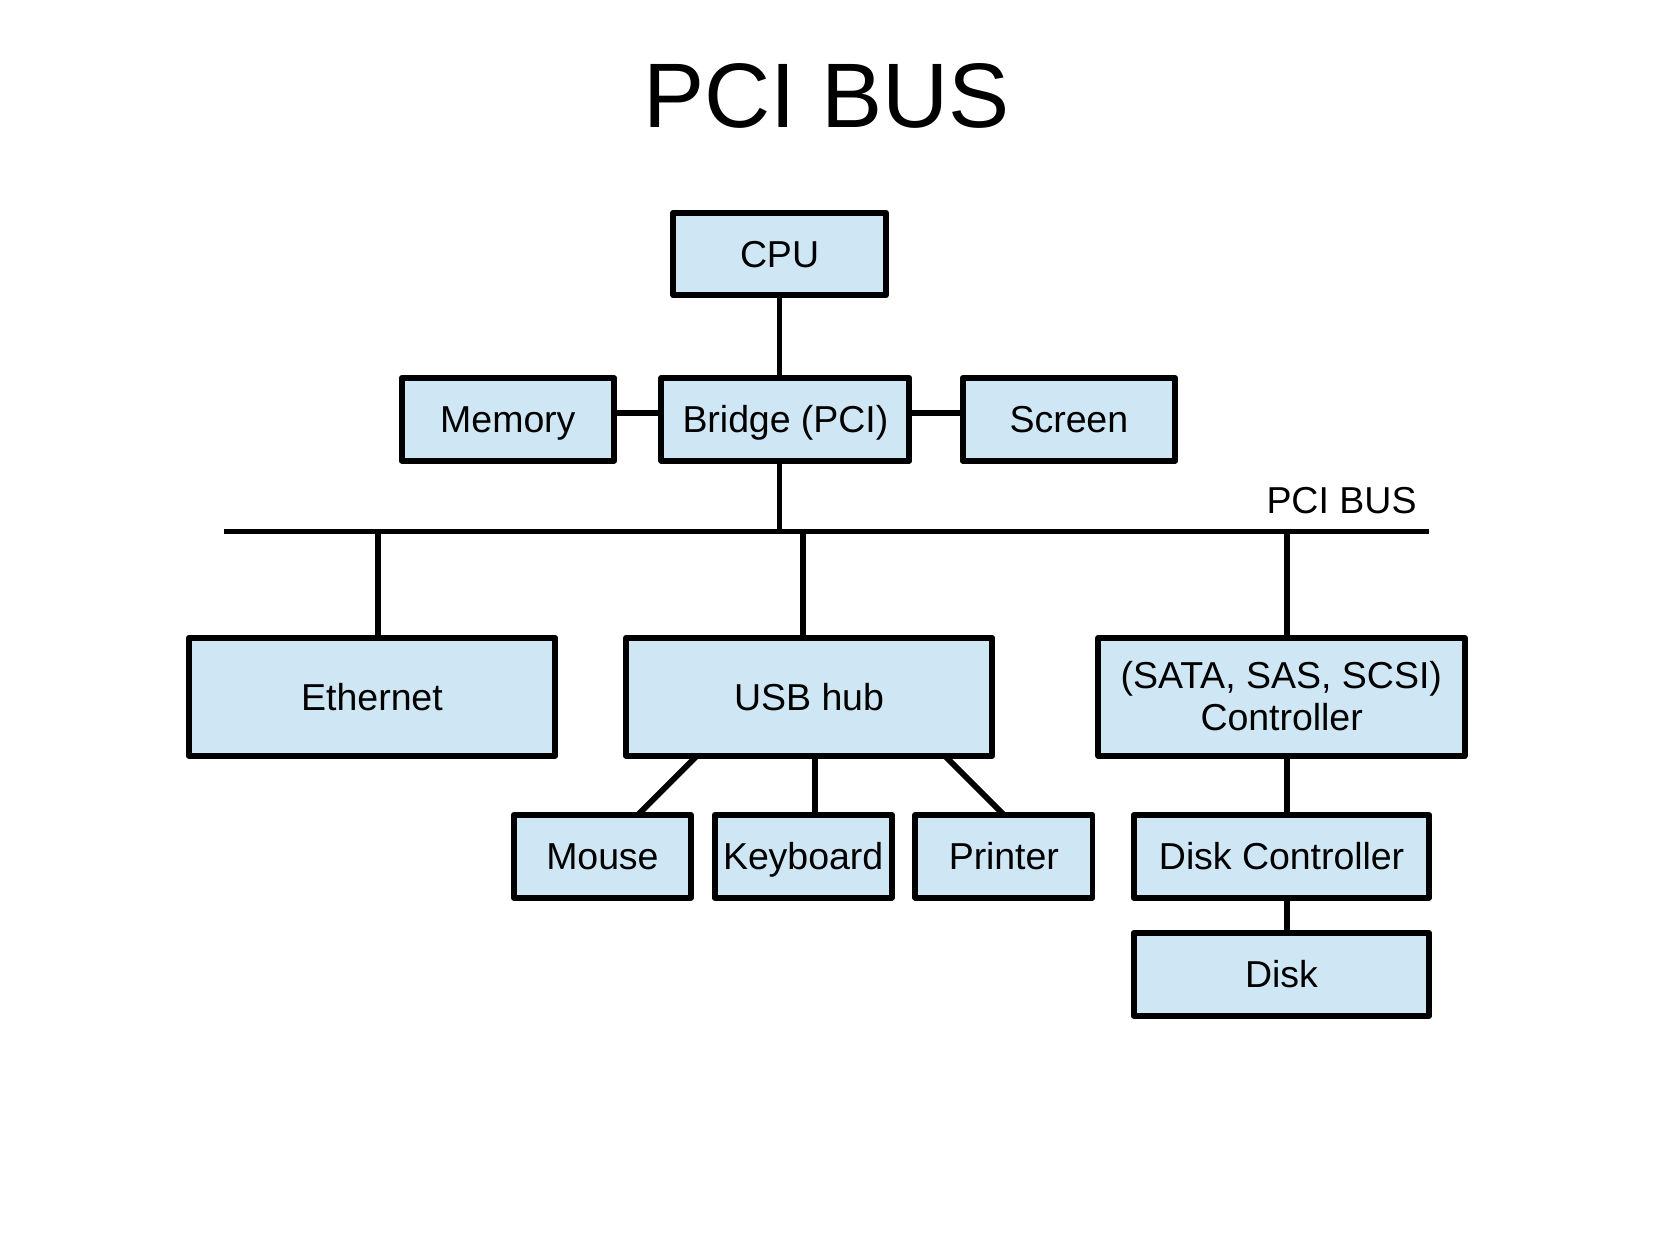

# PCI BUS
CPU
Memory
Bridge (PCI)
Screen
PCI BUS
Ethernet
USB hub
(SATA, SAS, SCSI)
Controller
Mouse
Keyboard
Printer
Disk Controller
Disk